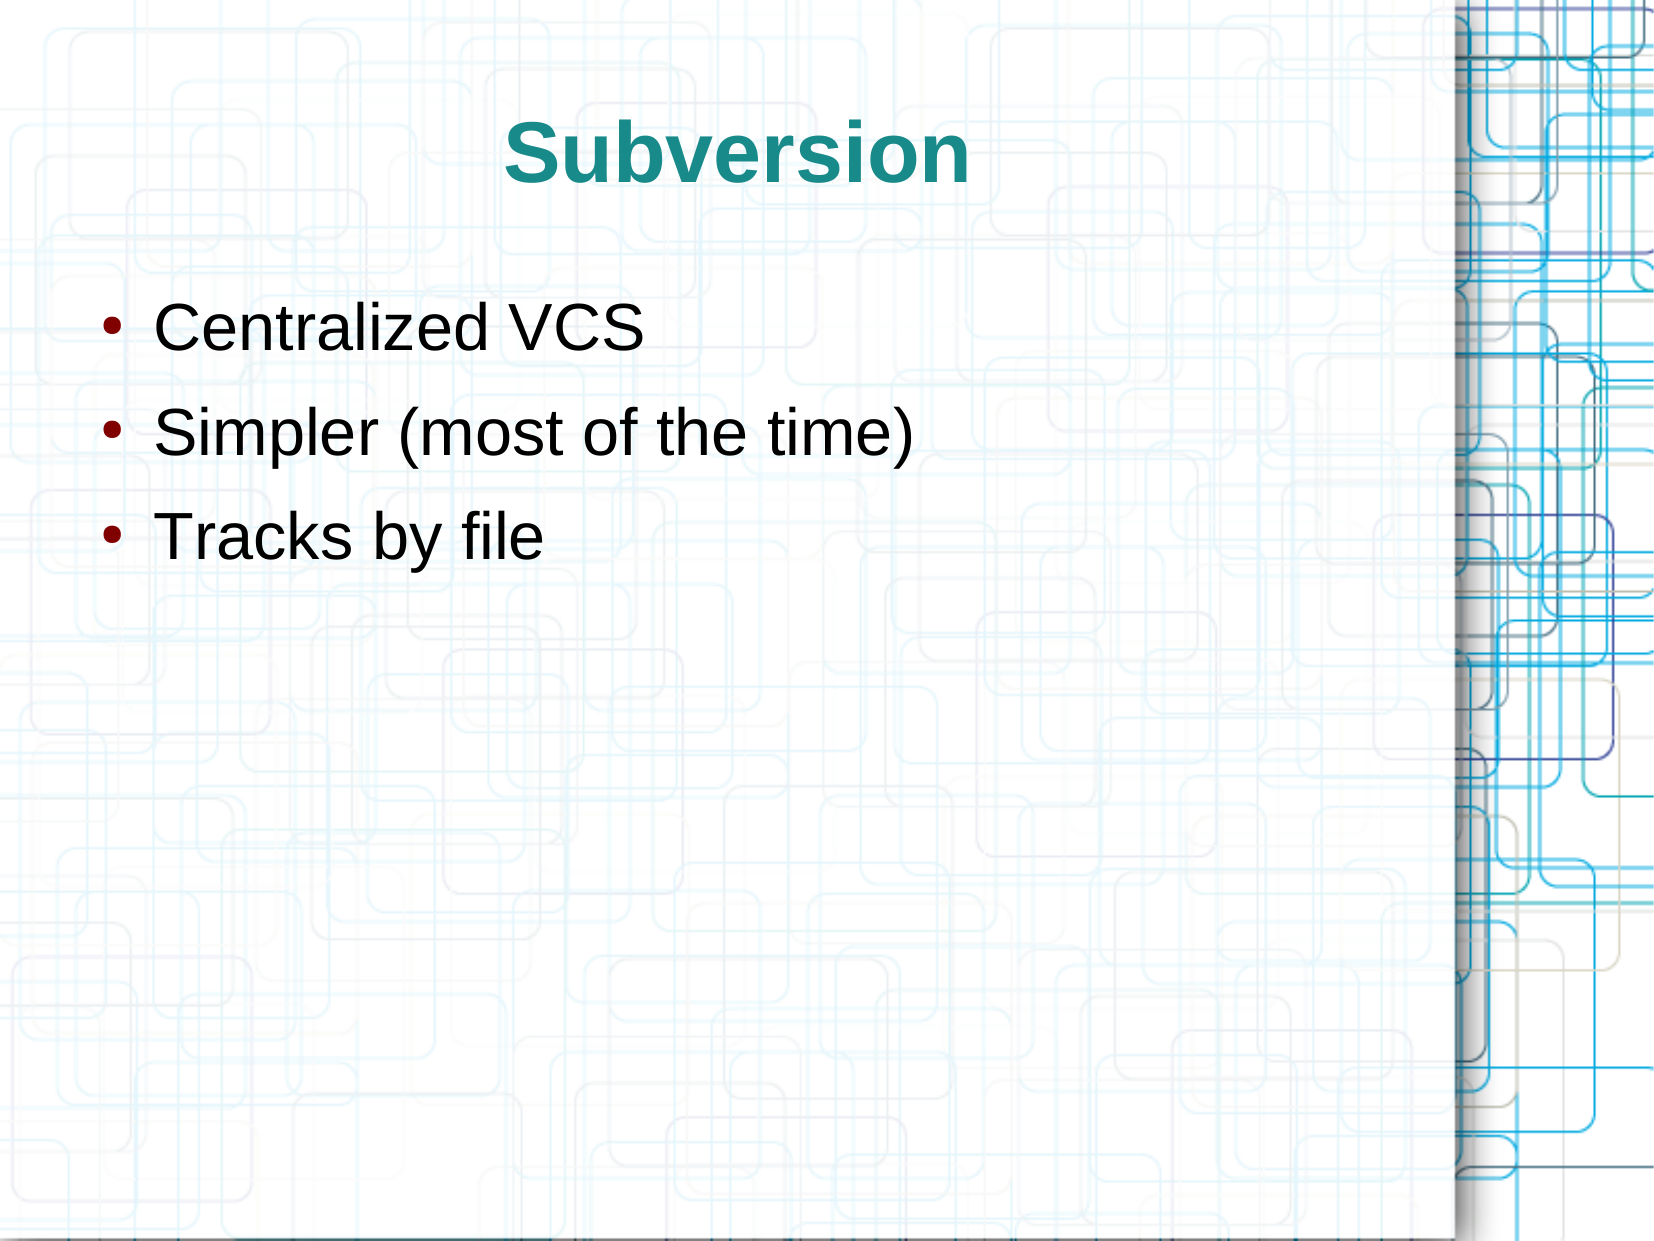

# Subversion
Centralized VCS
Simpler (most of the time)
Tracks by file